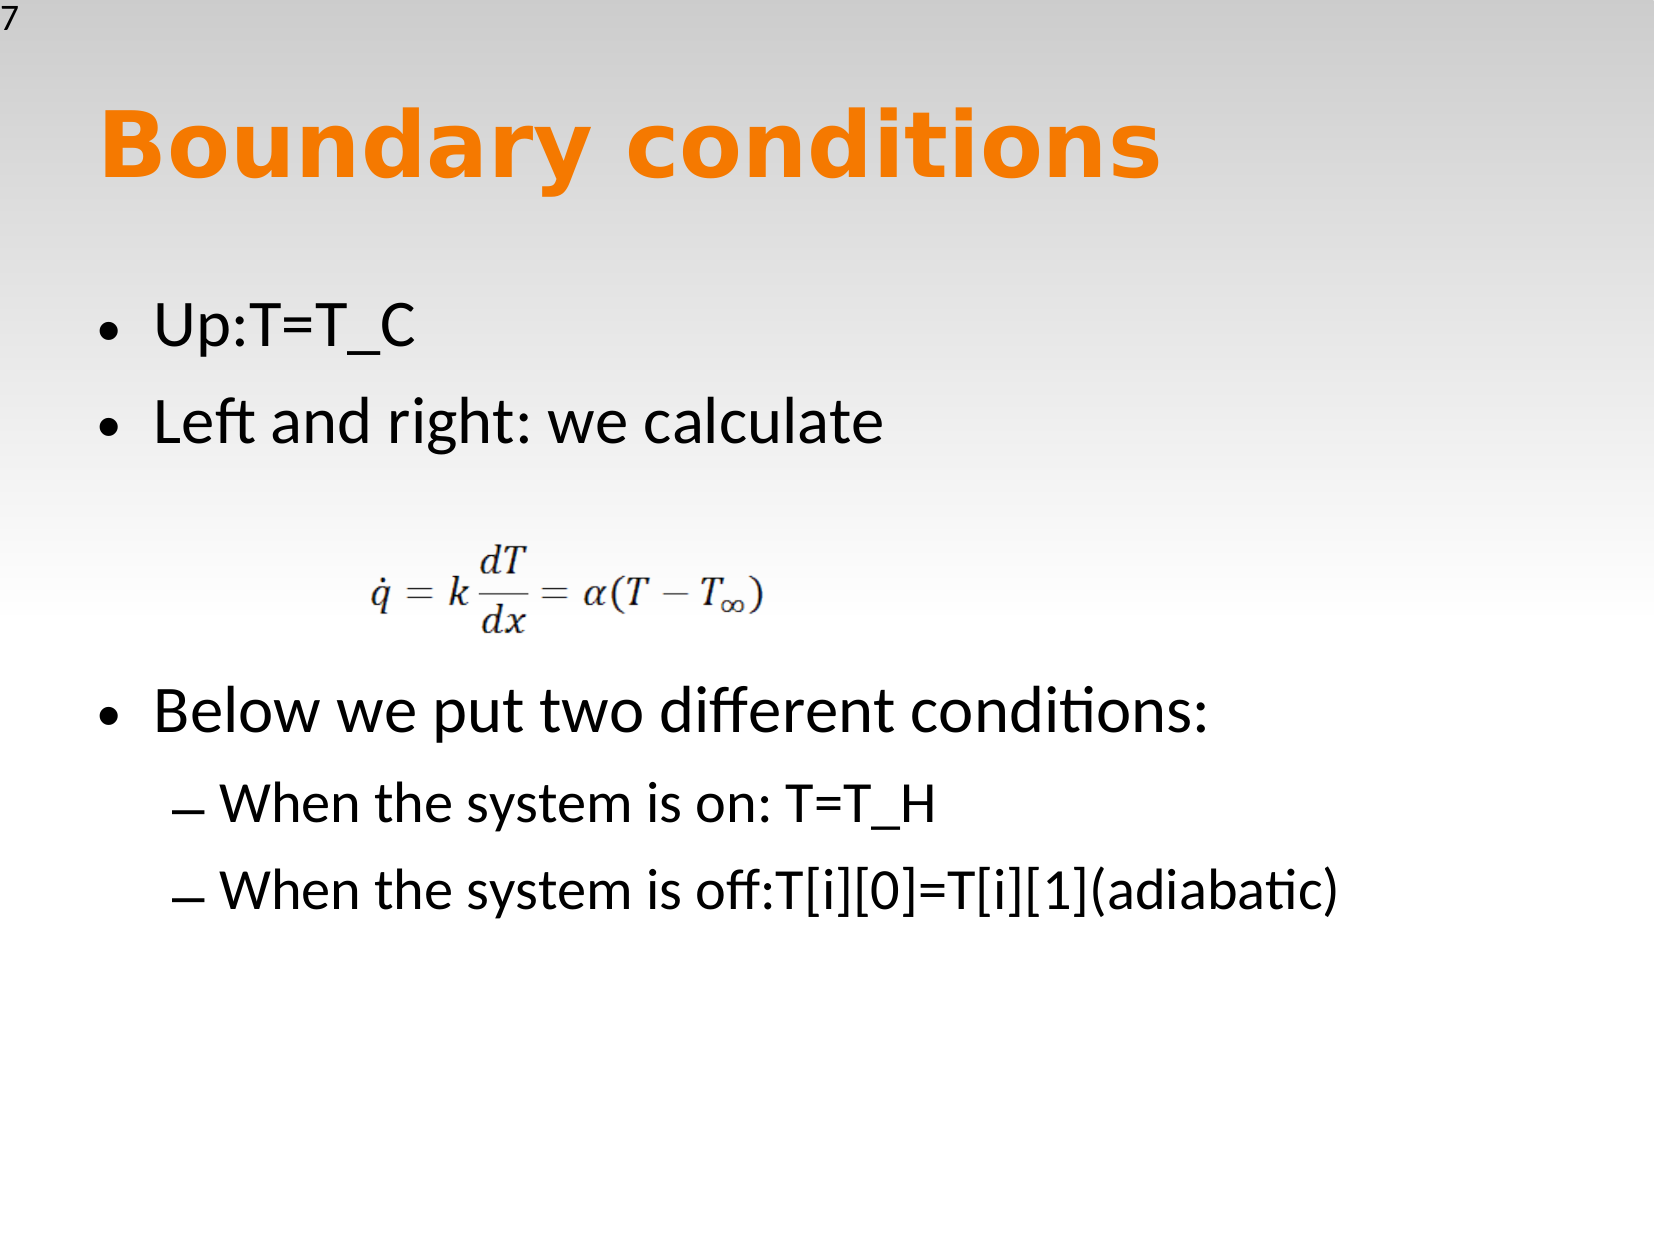

Boundary conditions
# Up:T=T_C
Left and right: we calculate
Below we put two different conditions:
When the system is on: T=T_H
When the system is off:T[i][0]=T[i][1](adiabatic)